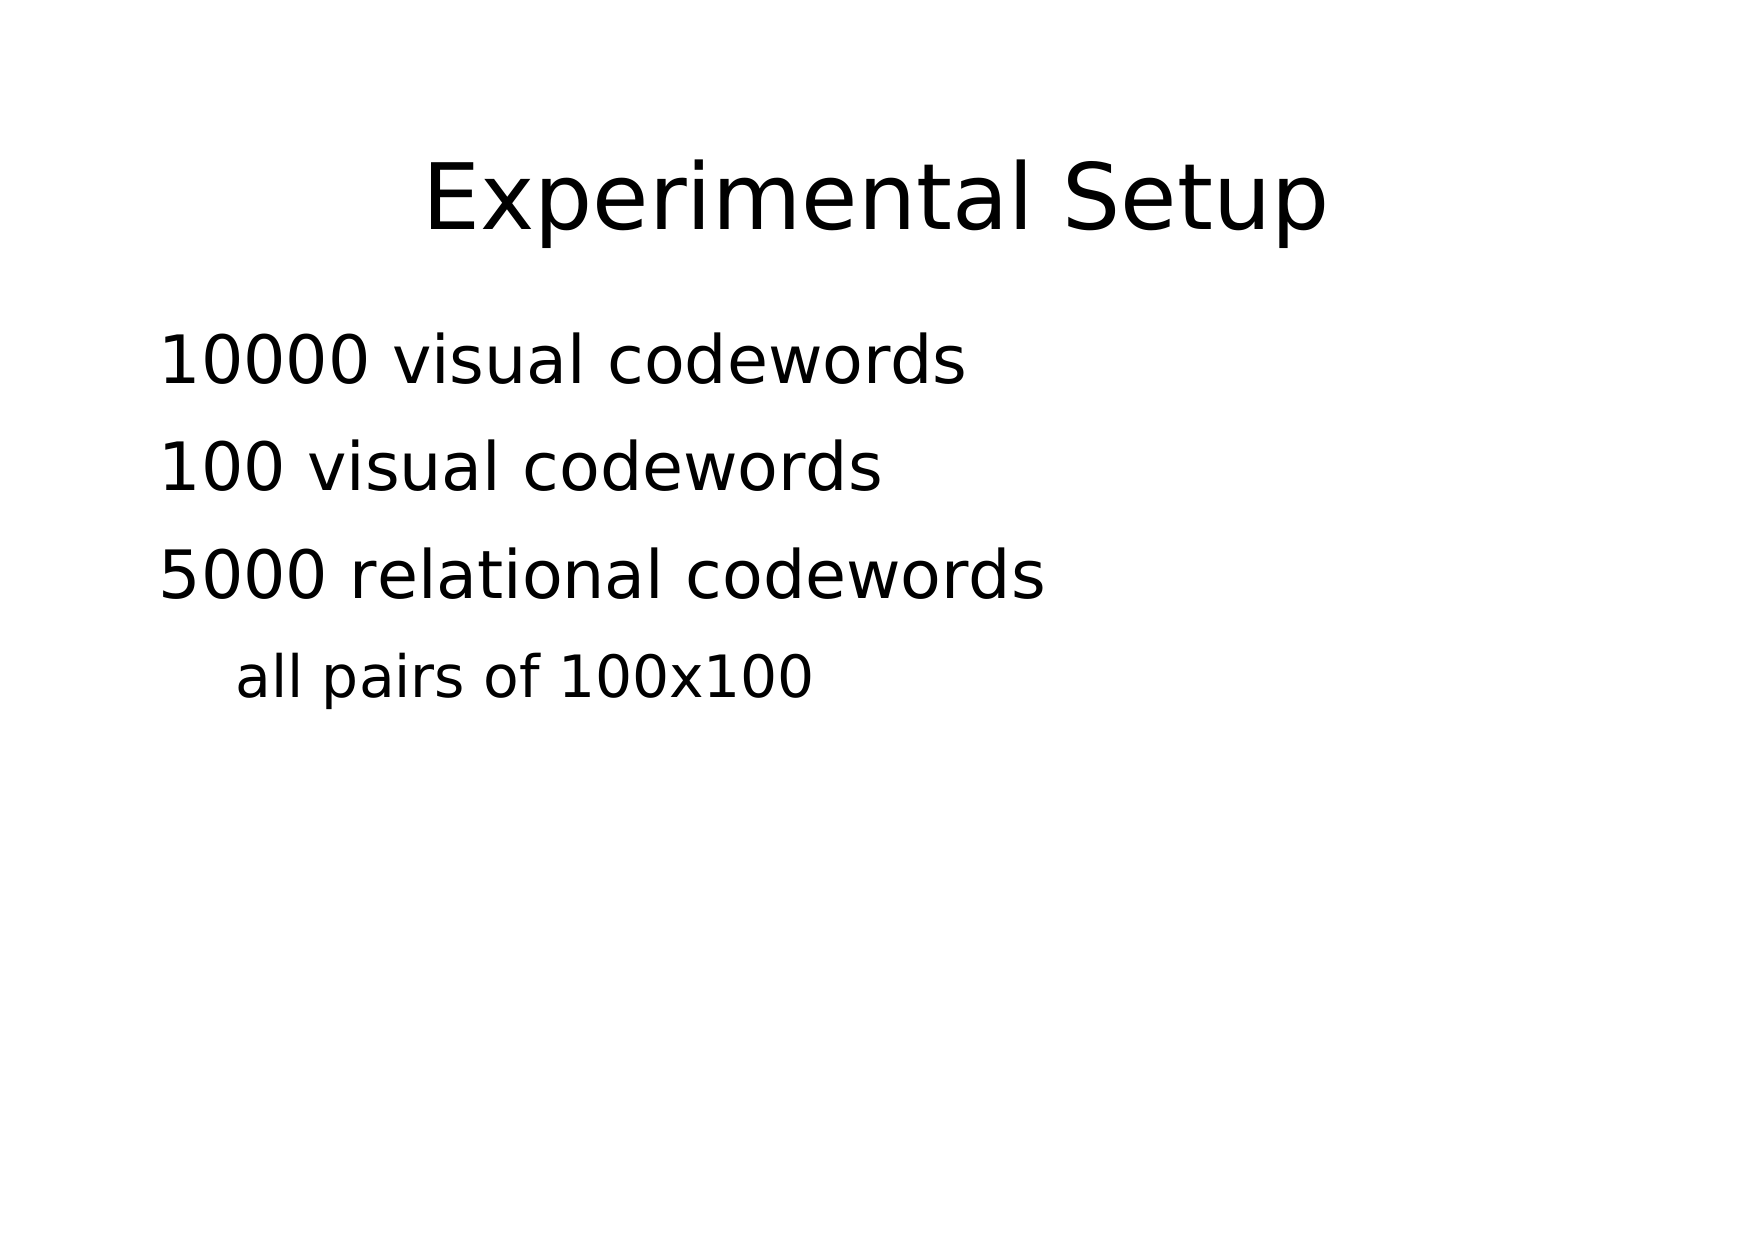

# Experimental Setup
10000 visual codewords
100 visual codewords
5000 relational codewords
all pairs of 100x100